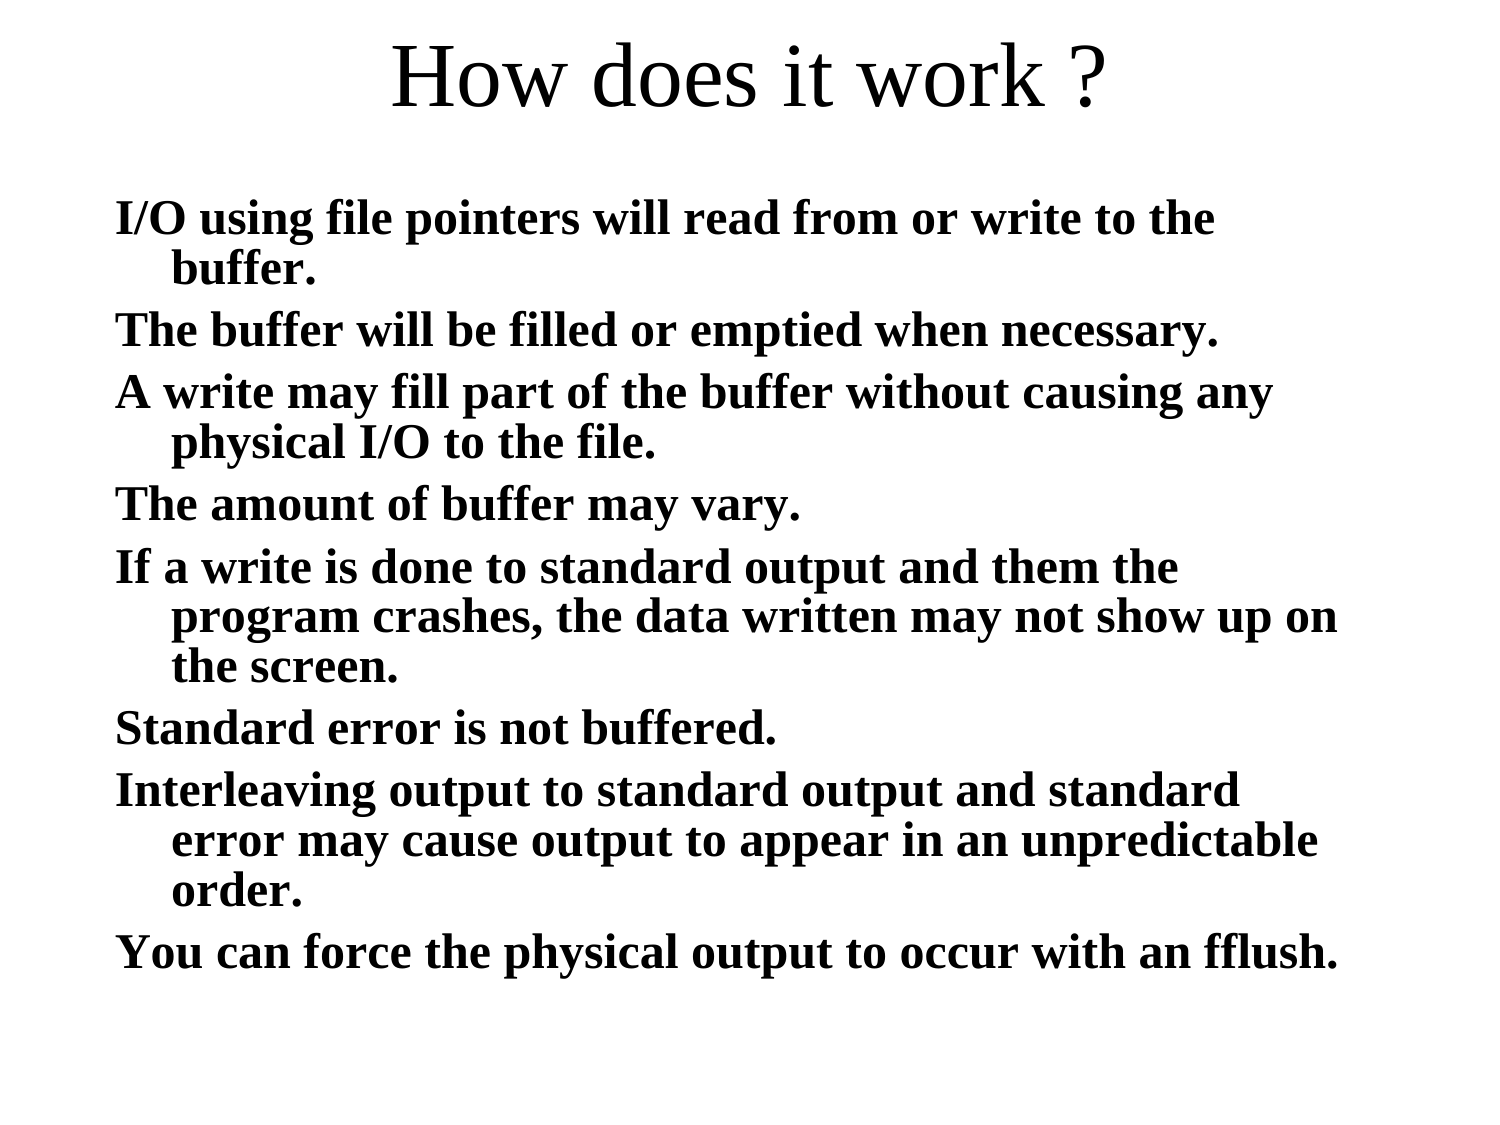

# How does it work ?
I/O using file pointers will read from or write to the buffer.
The buffer will be filled or emptied when necessary.
A write may fill part of the buffer without causing any physical I/O to the file.
The amount of buffer may vary.
If a write is done to standard output and them the program crashes, the data written may not show up on the screen.
Standard error is not buffered.
Interleaving output to standard output and standard error may cause output to appear in an unpredictable order.
You can force the physical output to occur with an fflush.